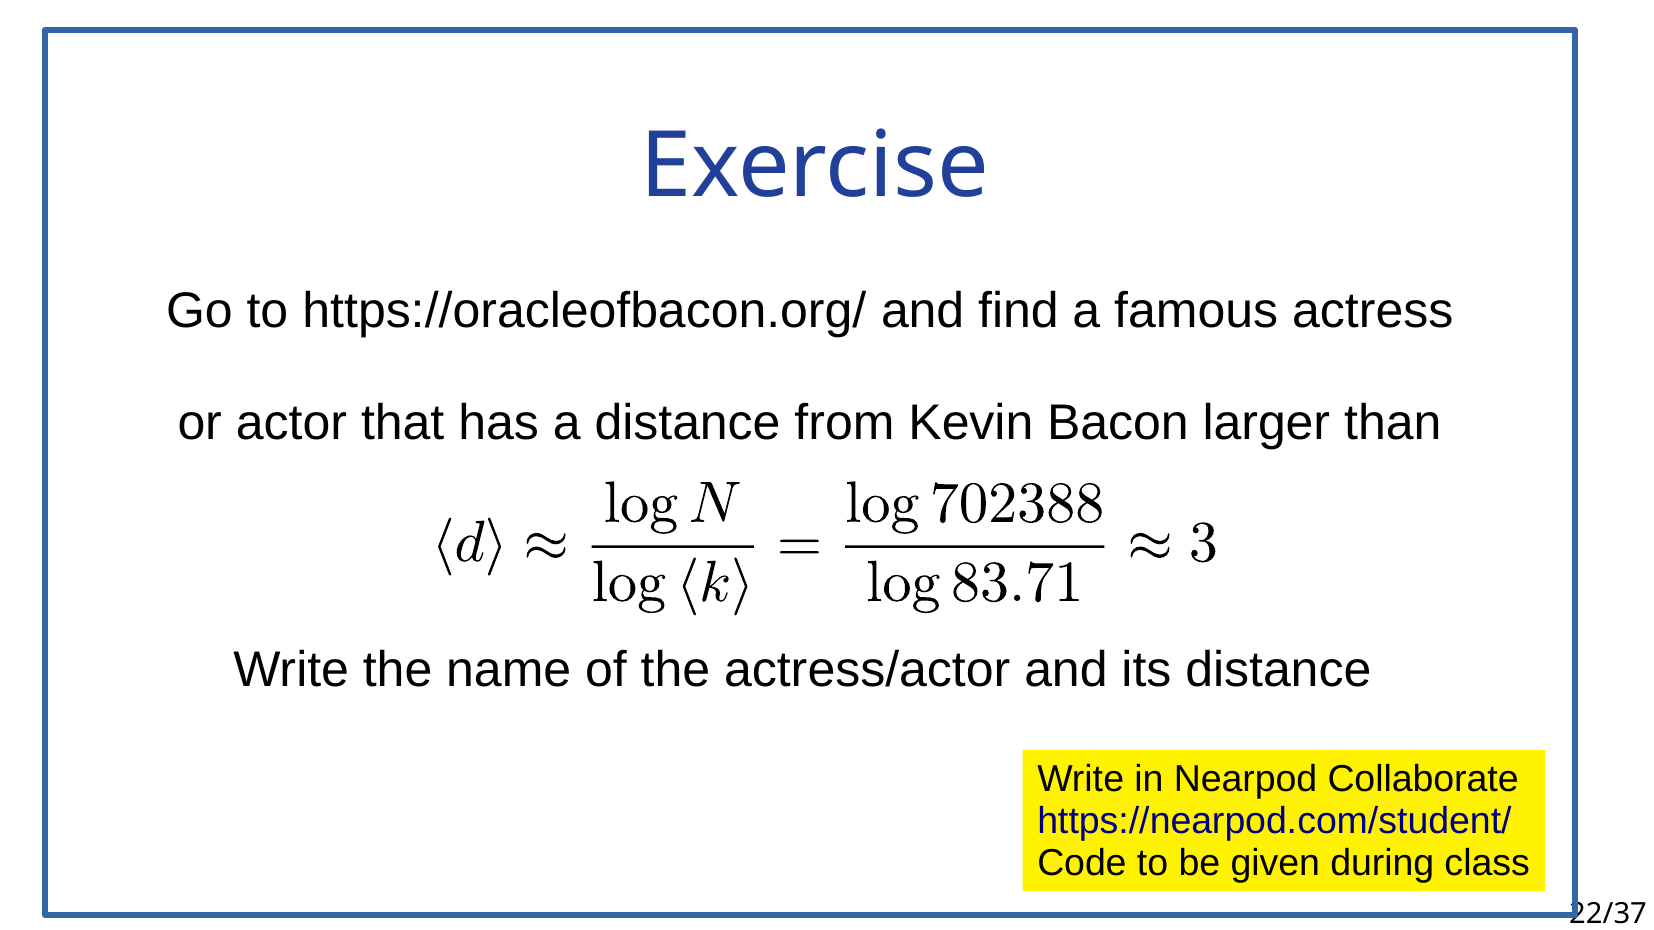

# Exercise
Go to https://oracleofbacon.org/ and find a famous actress or actor that has a distance from Kevin Bacon larger than
Write the name of the actress/actor and its distance
Write in Nearpod Collaborate
https://nearpod.com/student/
Code to be given during class
22